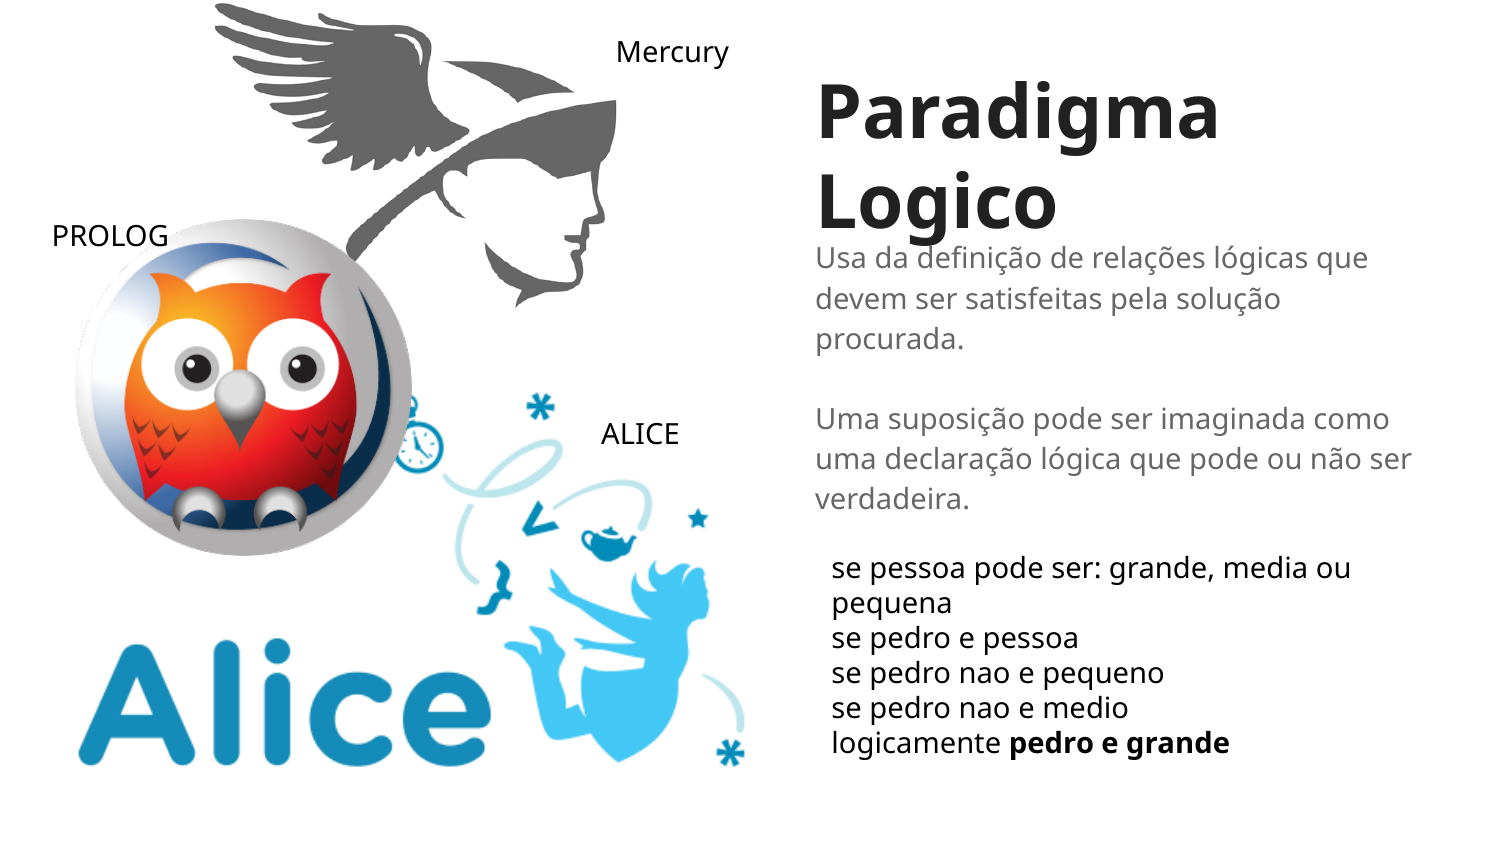

Mercury
# Paradigma Logico
PROLOG
Usa da definição de relações lógicas que devem ser satisfeitas pela solução procurada.
Uma suposição pode ser imaginada como uma declaração lógica que pode ou não ser verdadeira.
ALICE
se pessoa pode ser: grande, media ou pequena
se pedro e pessoa
se pedro nao e pequeno
se pedro nao e medio
logicamente pedro e grande